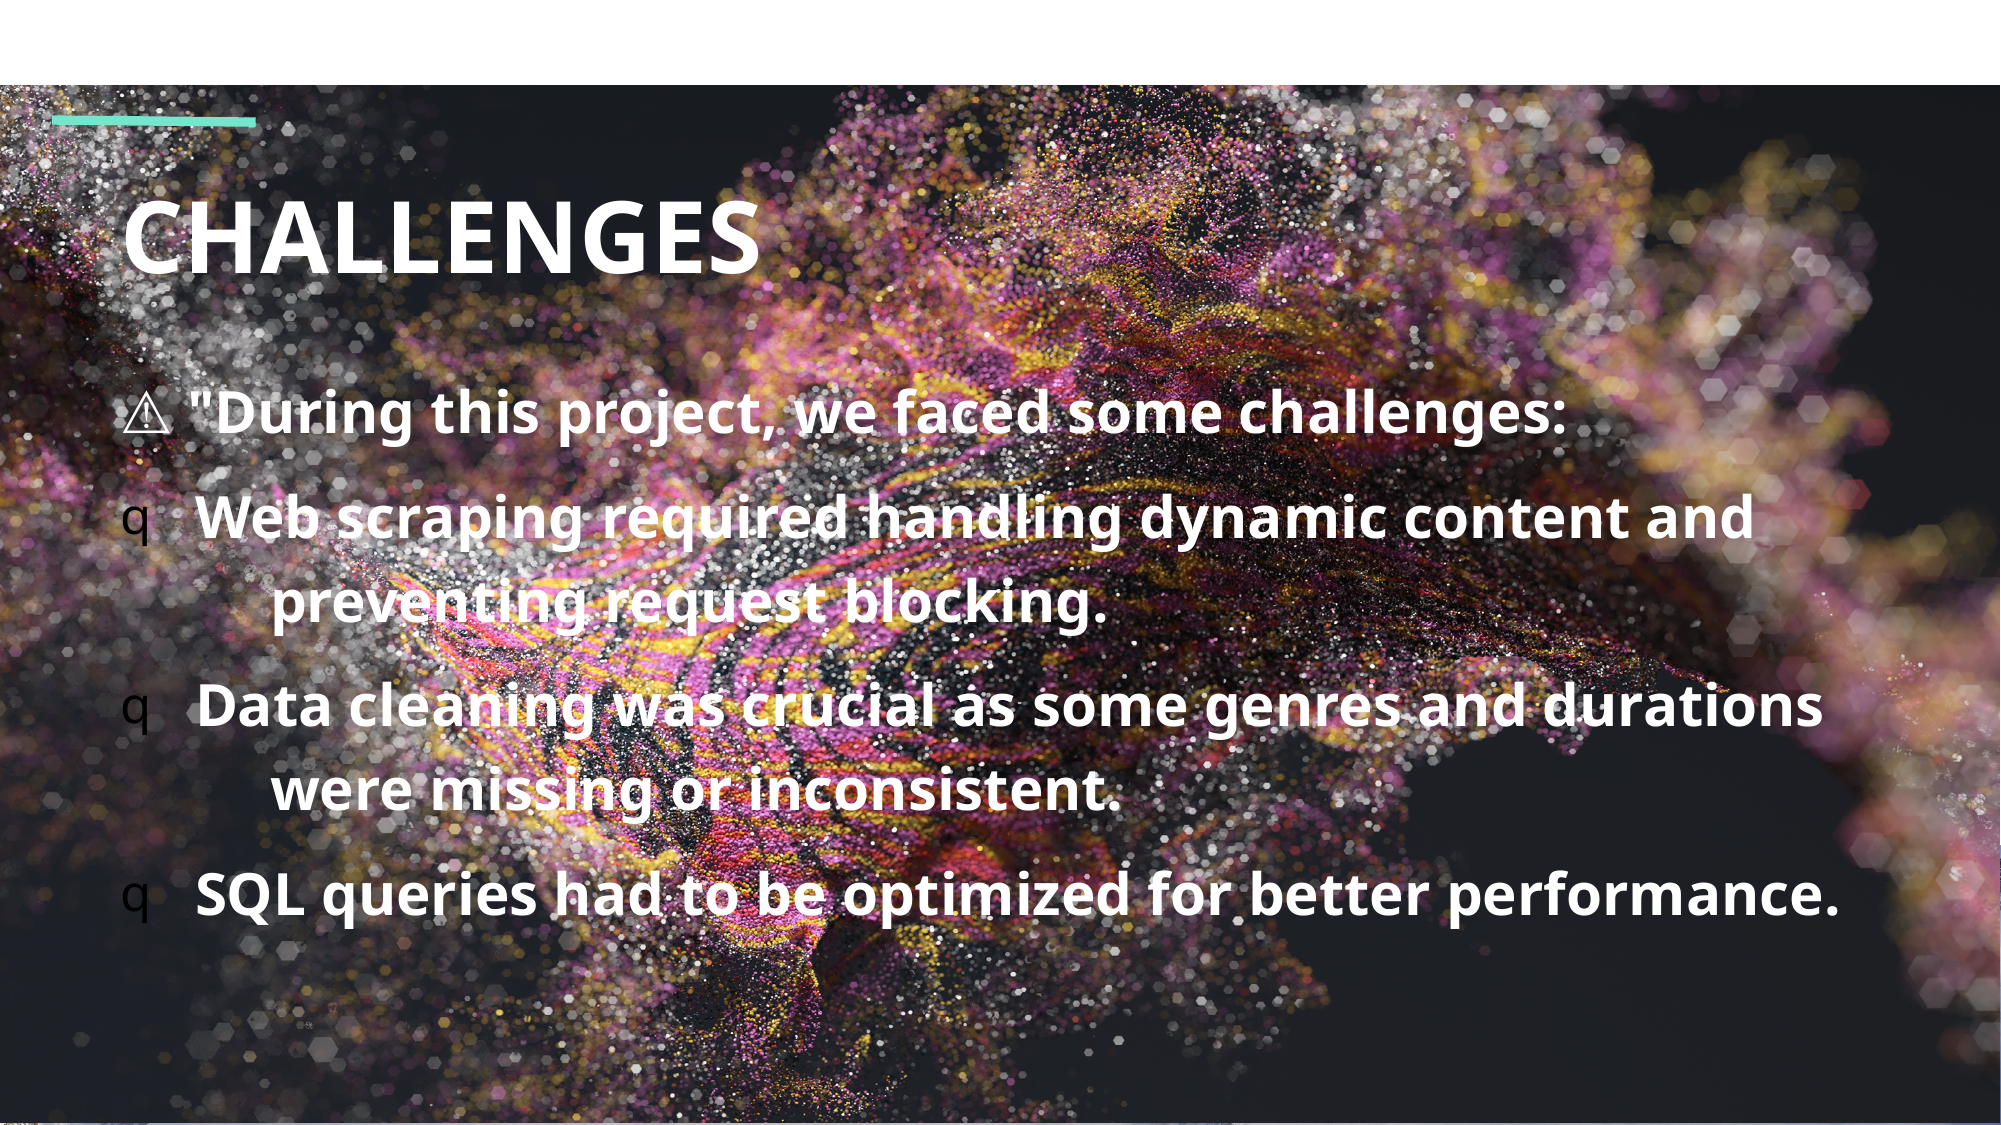

# CHALLENGES
⚠️ "During this project, we faced some challenges:
Web scraping required handling dynamic content and preventing request blocking.
Data cleaning was crucial as some genres and durations were missing or inconsistent.
SQL queries had to be optimized for better performance.